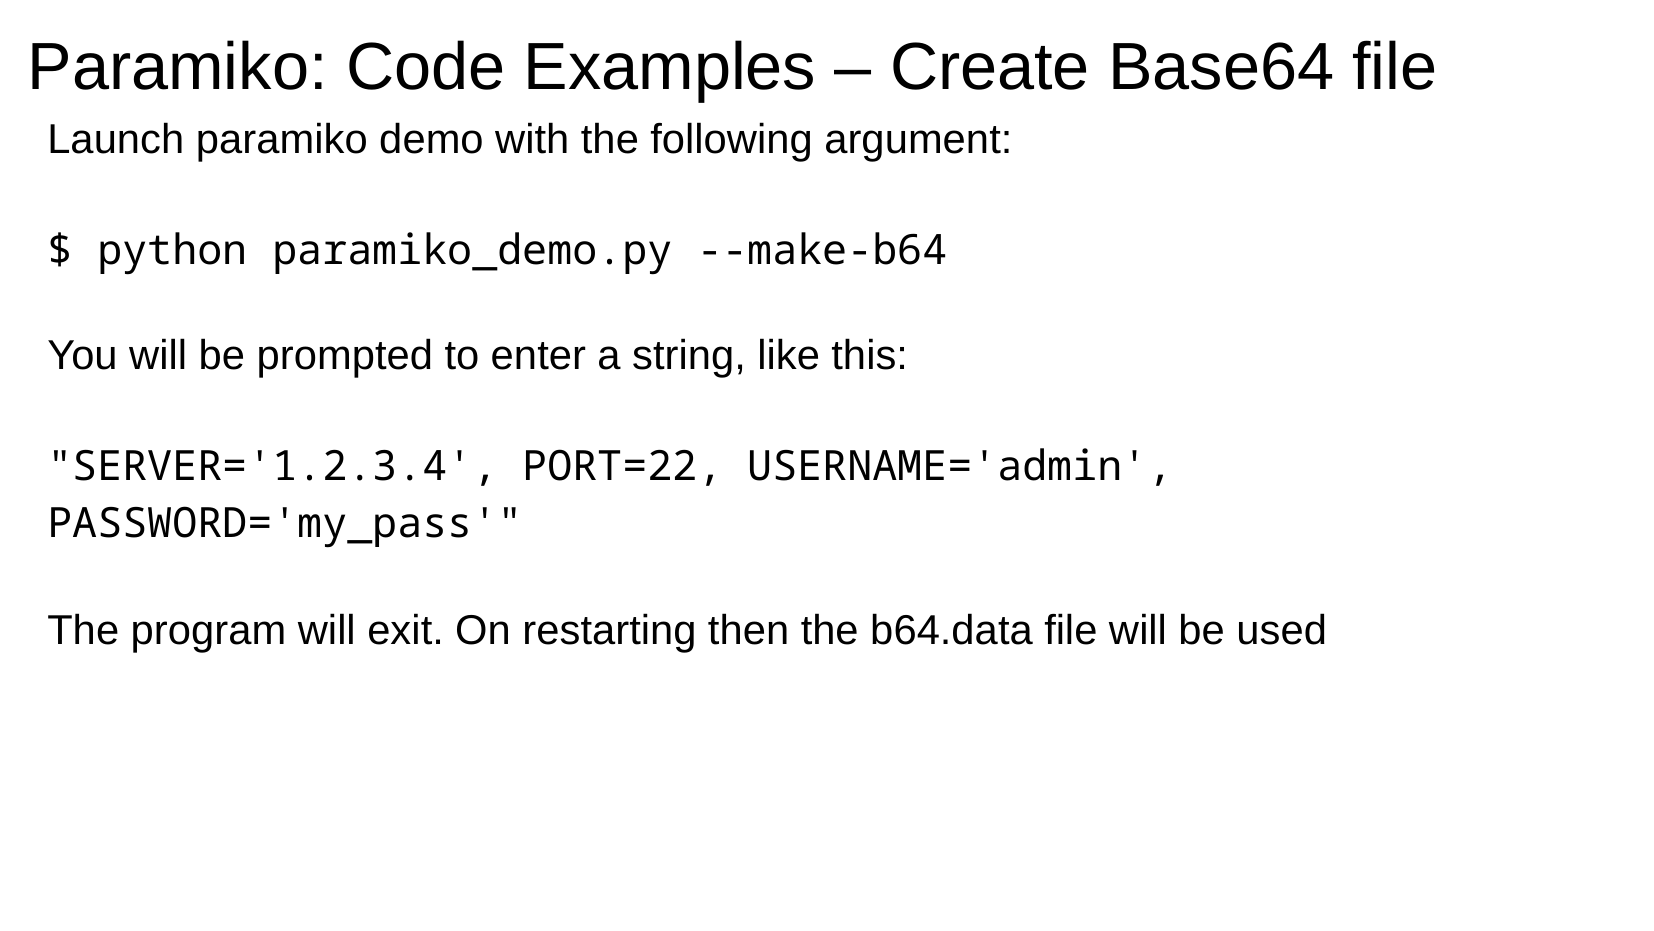

# Paramiko: Code Examples – Create Base64 file
Launch paramiko demo with the following argument:
$ python paramiko_demo.py --make-b64
You will be prompted to enter a string, like this:
"SERVER='1.2.3.4', PORT=22, USERNAME='admin', PASSWORD='my_pass'"
The program will exit. On restarting then the b64.data file will be used